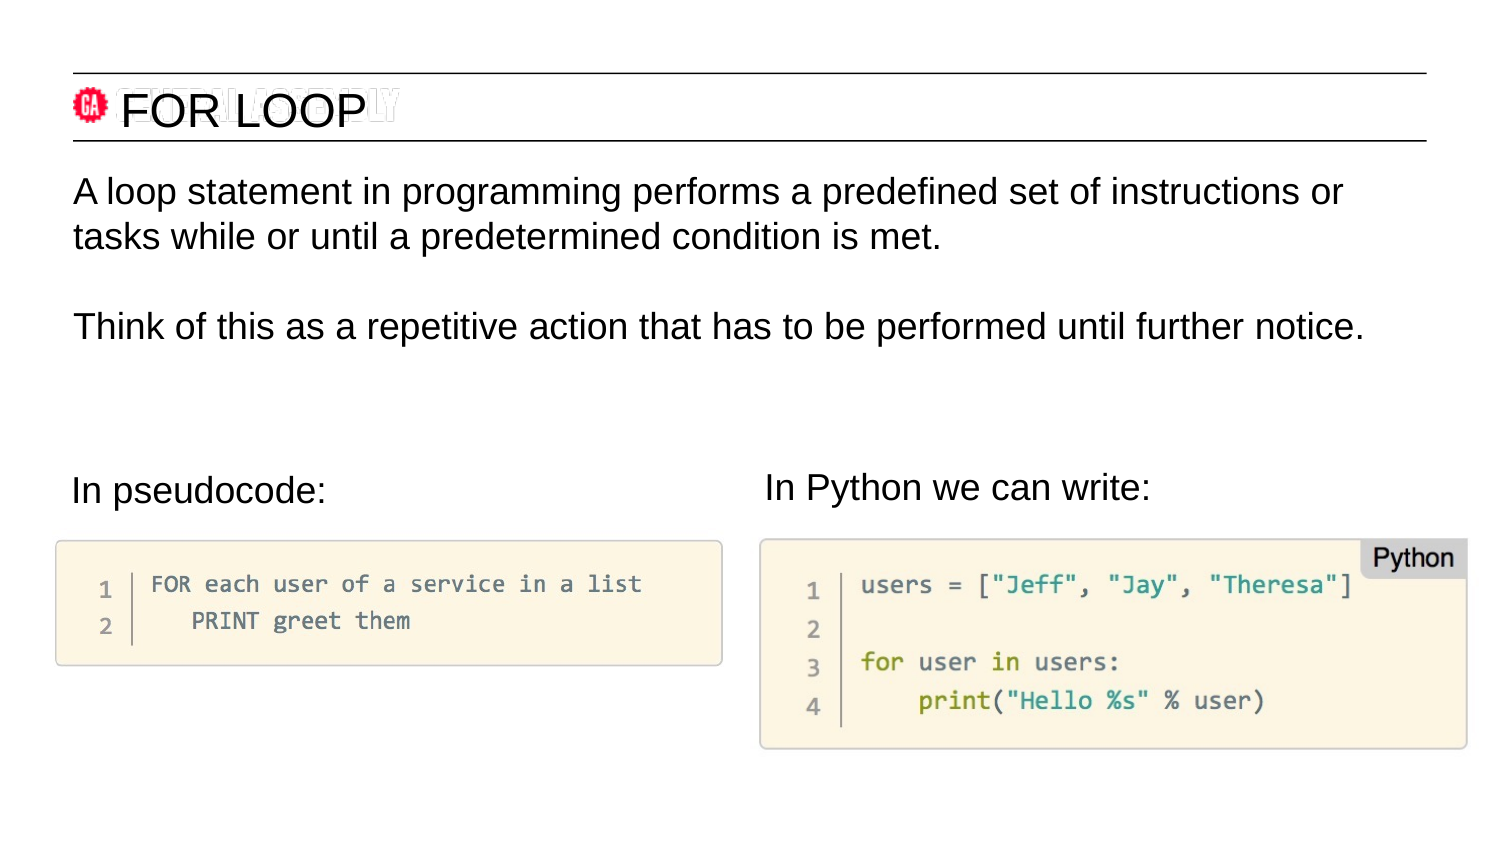

FOR LOOP
A loop statement in programming performs a predefined set of instructions or tasks while or until a predetermined condition is met.
Think of this as a repetitive action that has to be performed until further notice.
In Python we can write:
In pseudocode: